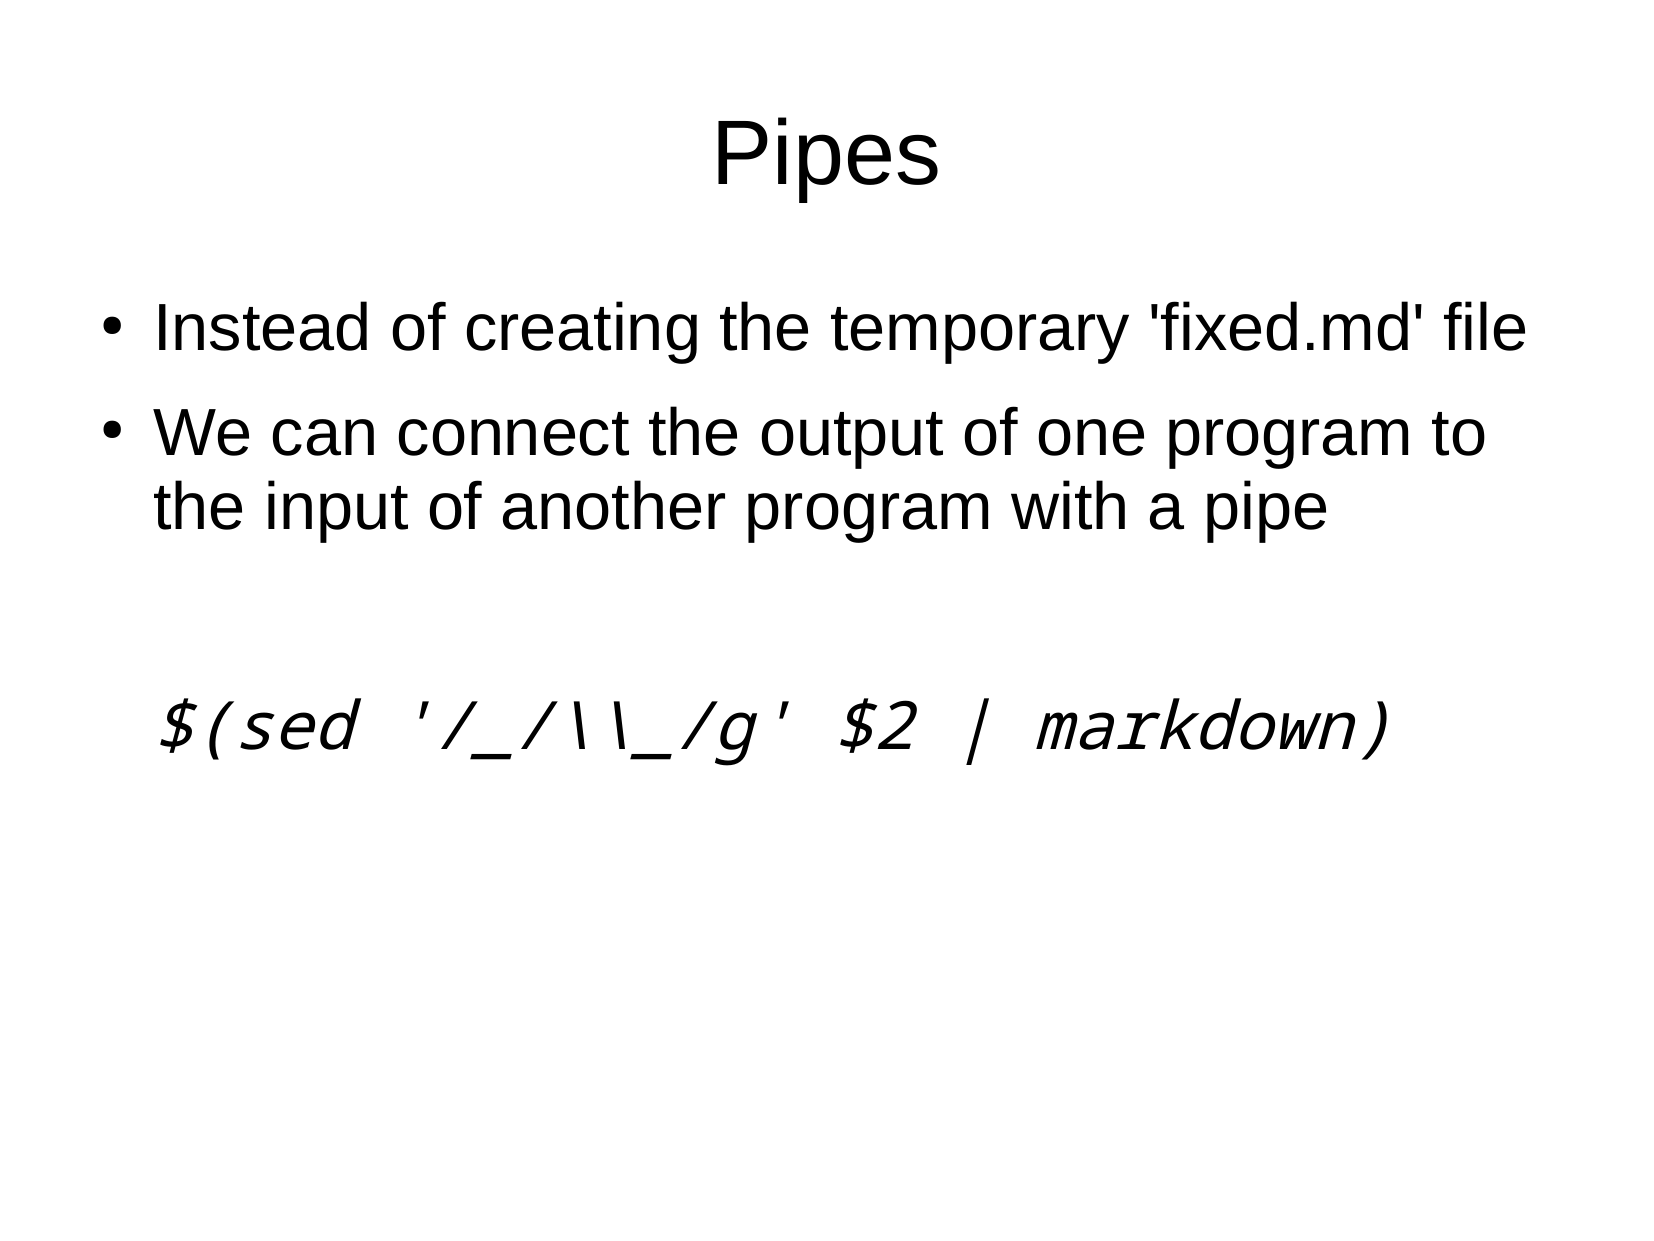

# Pipes
Instead of creating the temporary 'fixed.md' file
We can connect the output of one program to
the input of another program with a pipe
$(sed '/_/\\_/g' $2 | markdown)